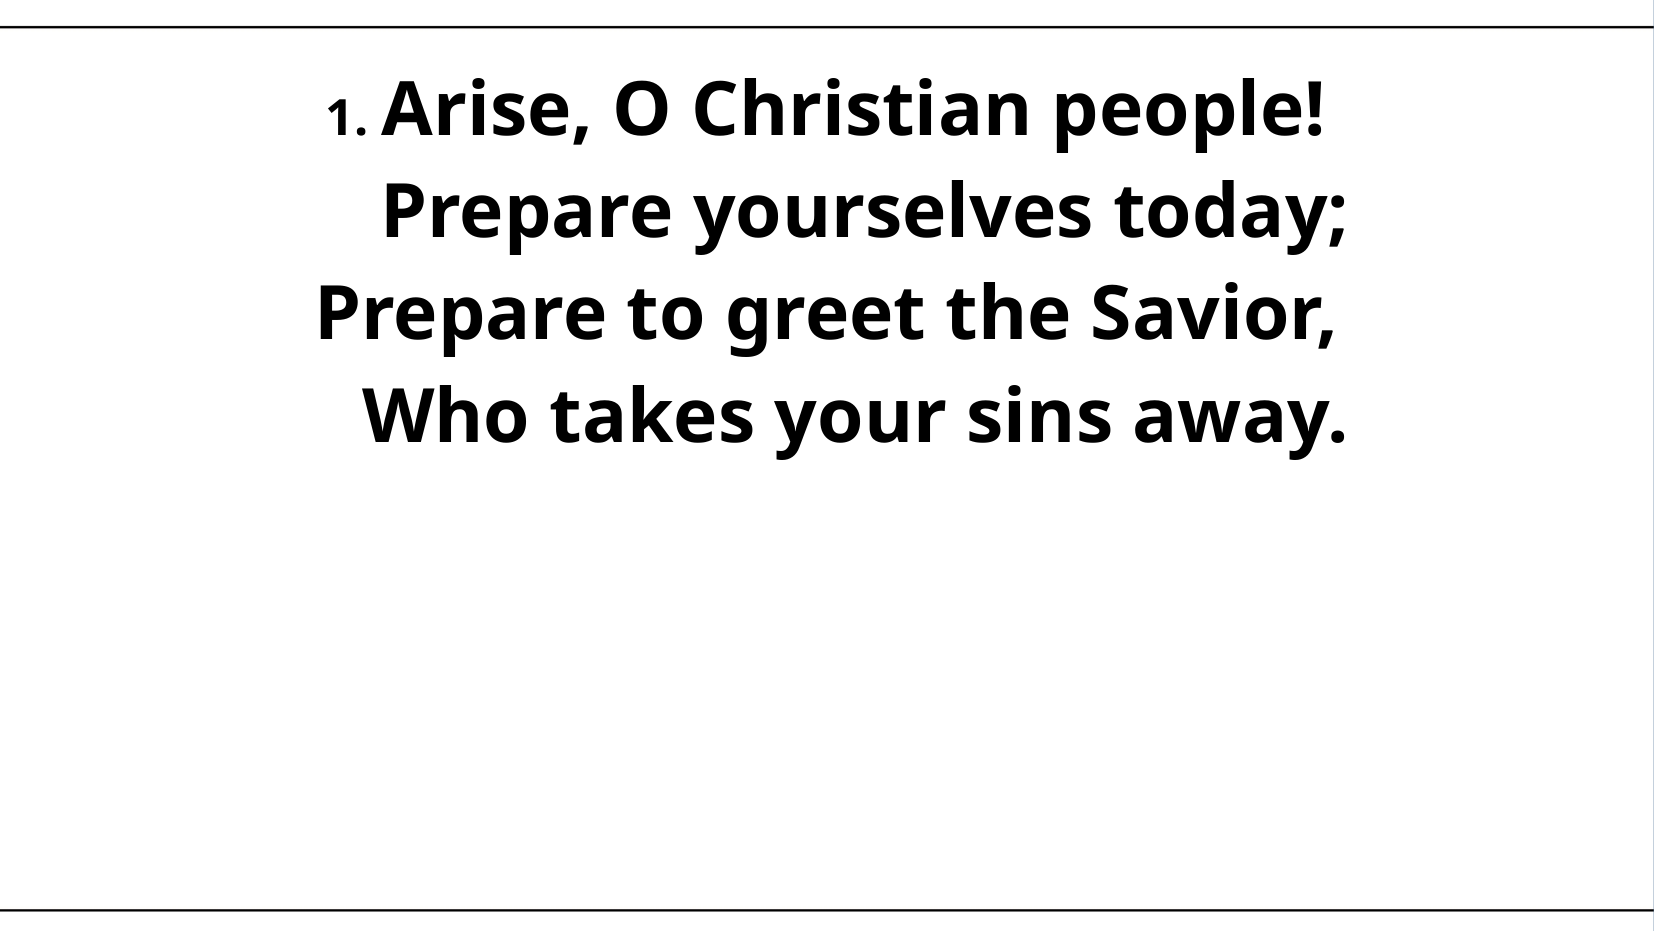

1. Arise, O Christian people!
 Prepare yourselves today;
Prepare to greet the Savior,
 Who takes your sins away.